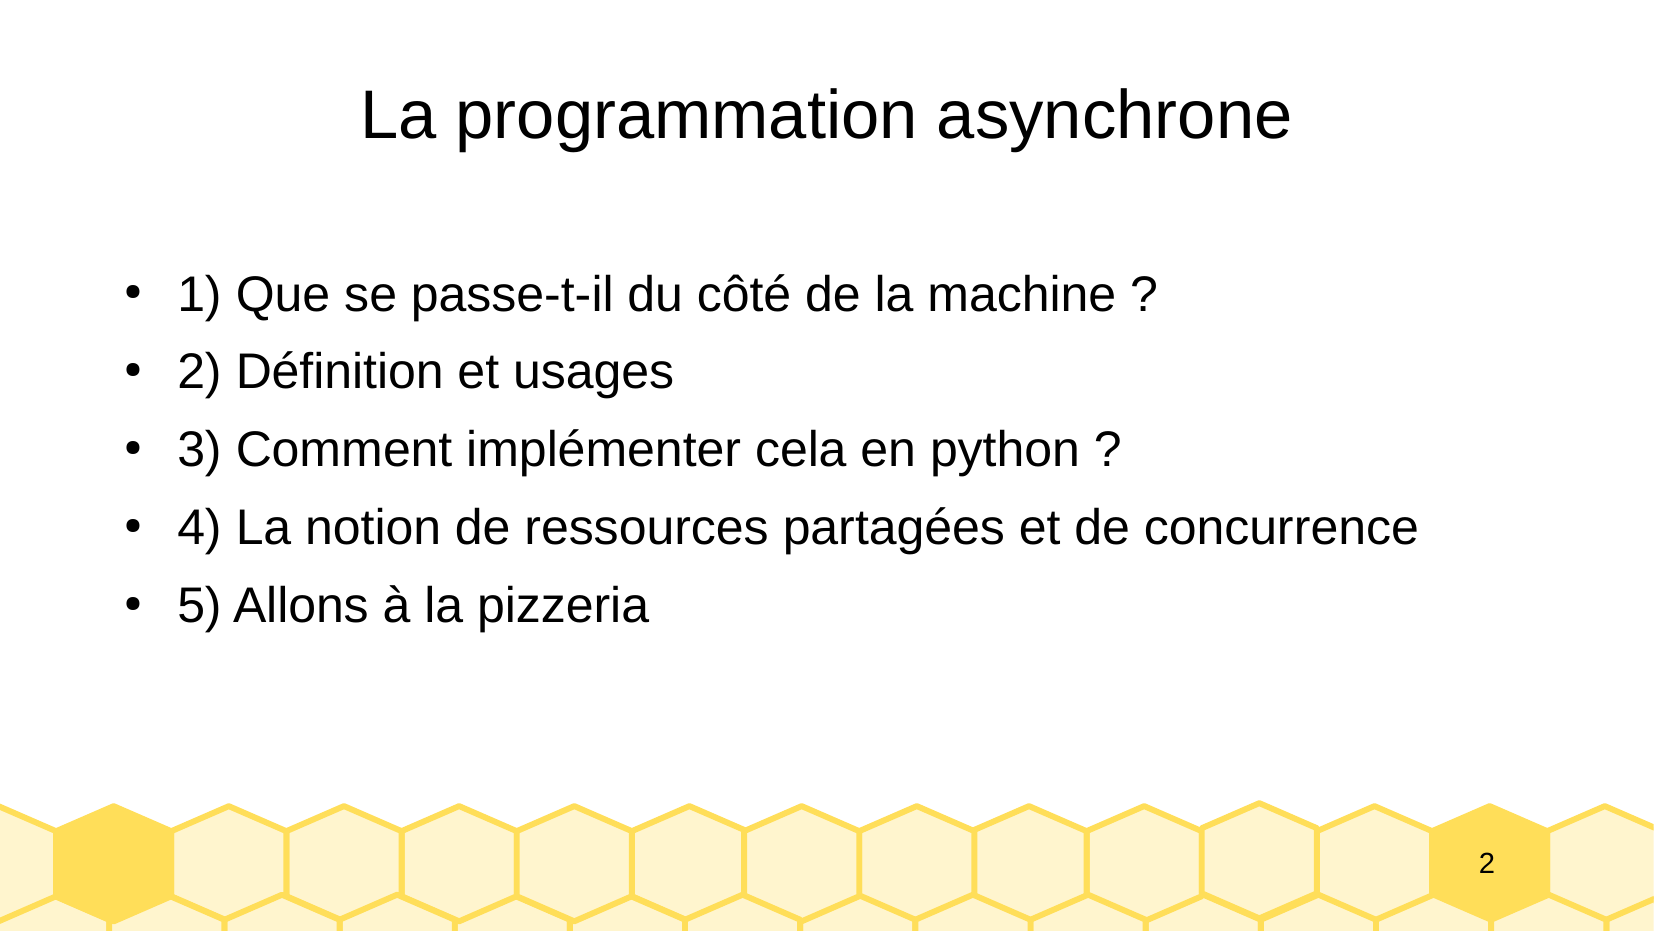

# La programmation asynchrone
1) Que se passe-t-il du côté de la machine ?
2) Définition et usages
3) Comment implémenter cela en python ?
4) La notion de ressources partagées et de concurrence
5) Allons à la pizzeria